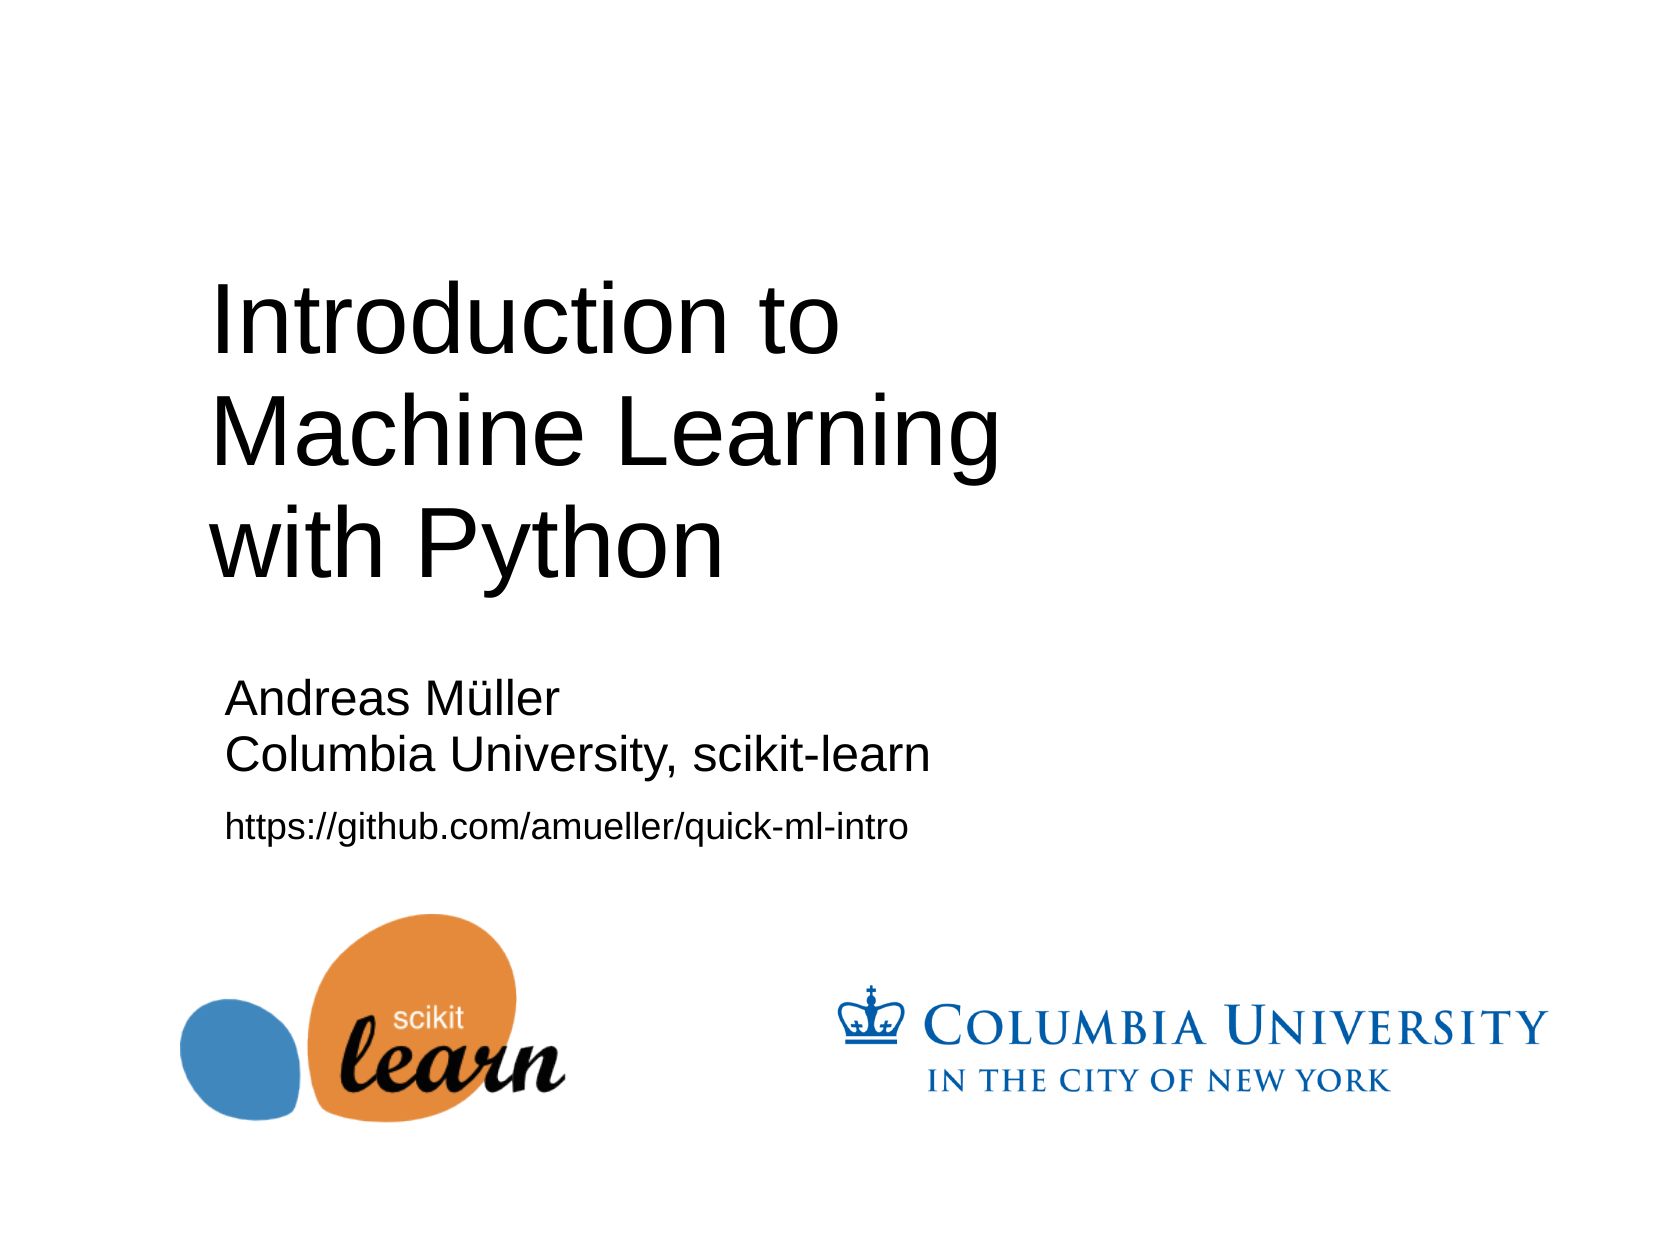

Introduction to
Machine Learning
with Python
Andreas Müller
Columbia University, scikit-learn
https://github.com/amueller/quick-ml-intro